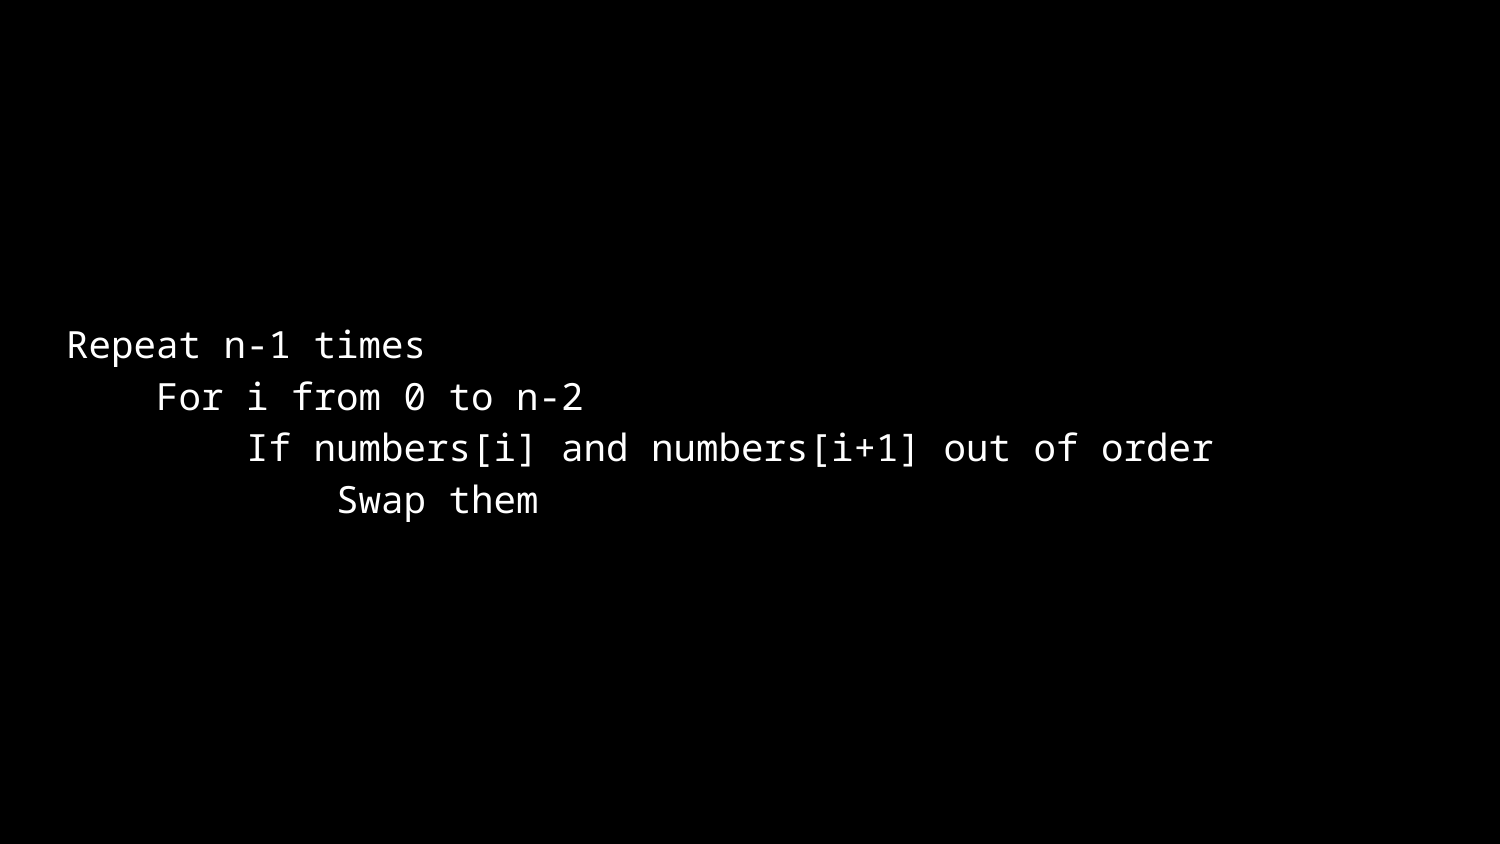

# Repeat n-1 times n-1
 For i from 0 to n-2
 If numbers[i] and numbers[i+1] out of order
 Swap them